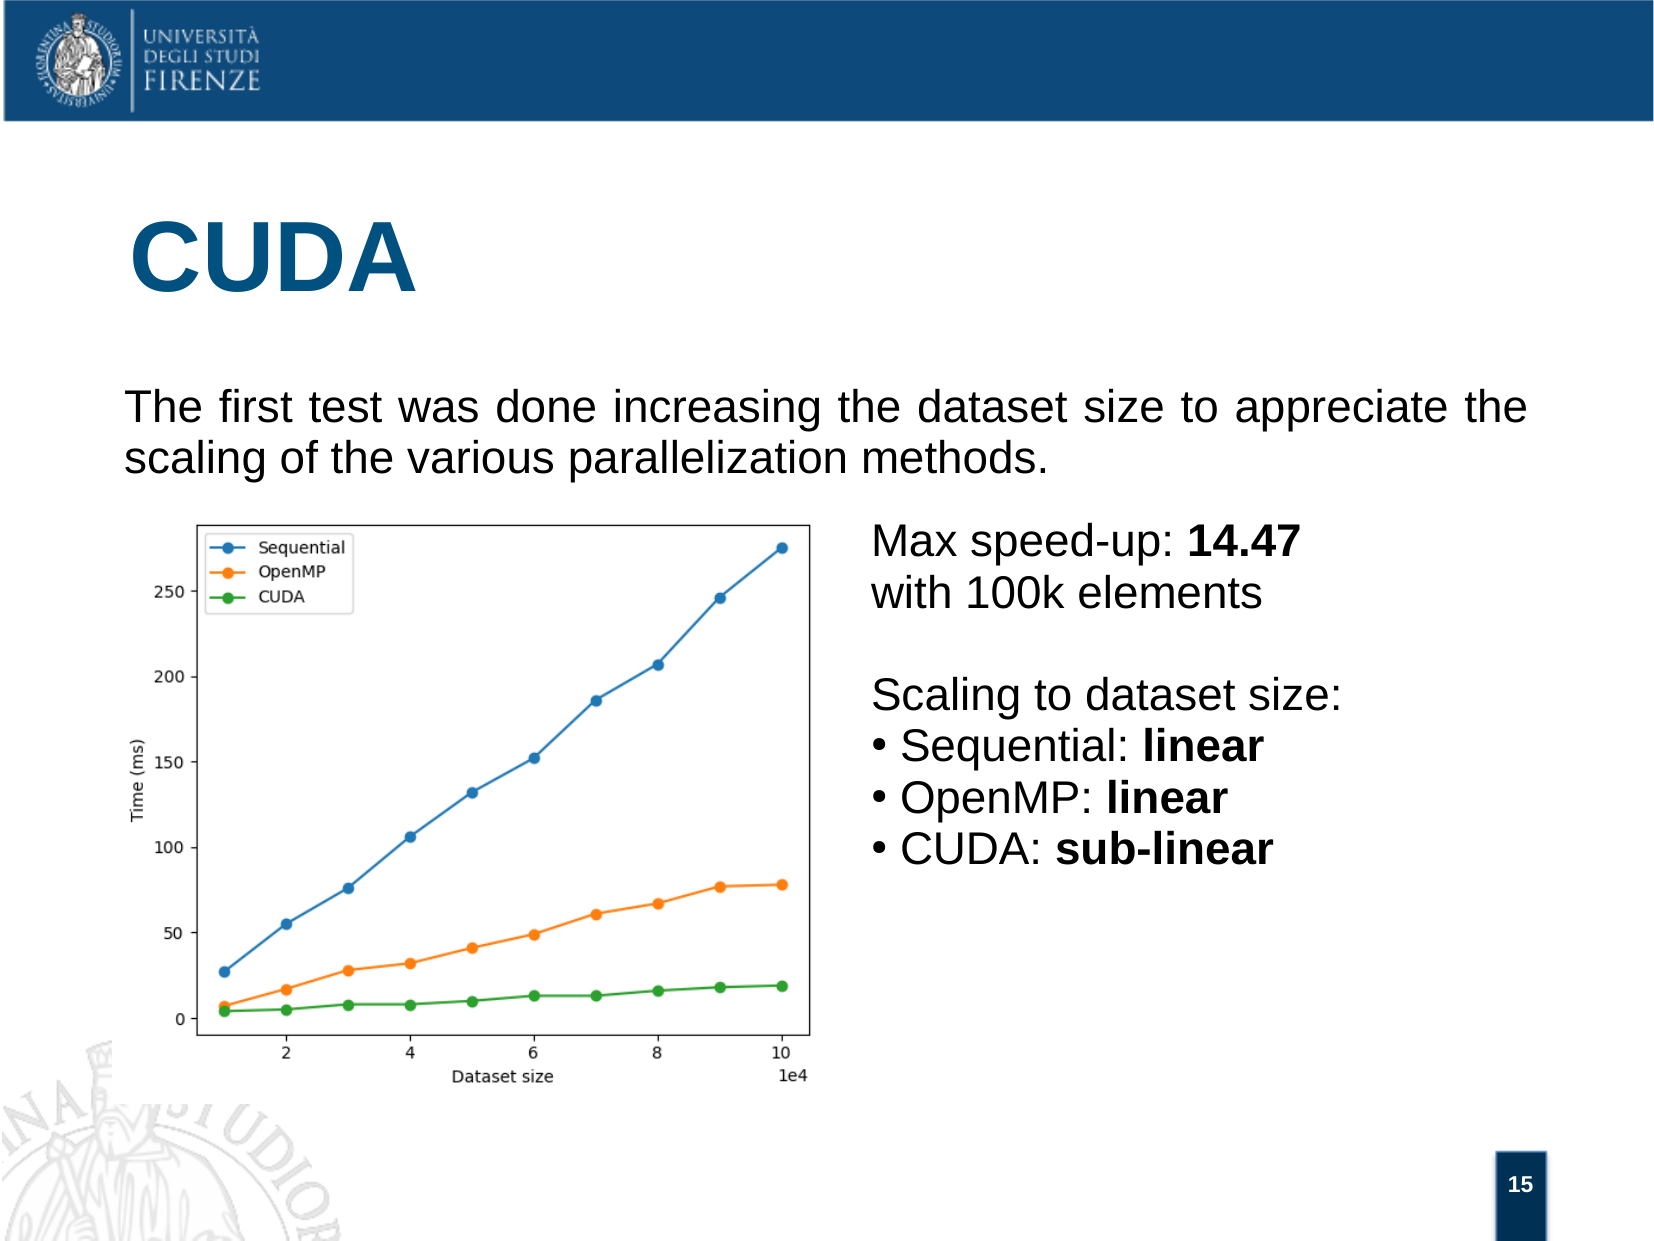

CUDA
The first test was done increasing the dataset size to appreciate the scaling of the various parallelization methods.
Max speed-up: 14.47
with 100k elements
Scaling to dataset size:
 Sequential: linear
 OpenMP: linear
 CUDA: sub-linear
15